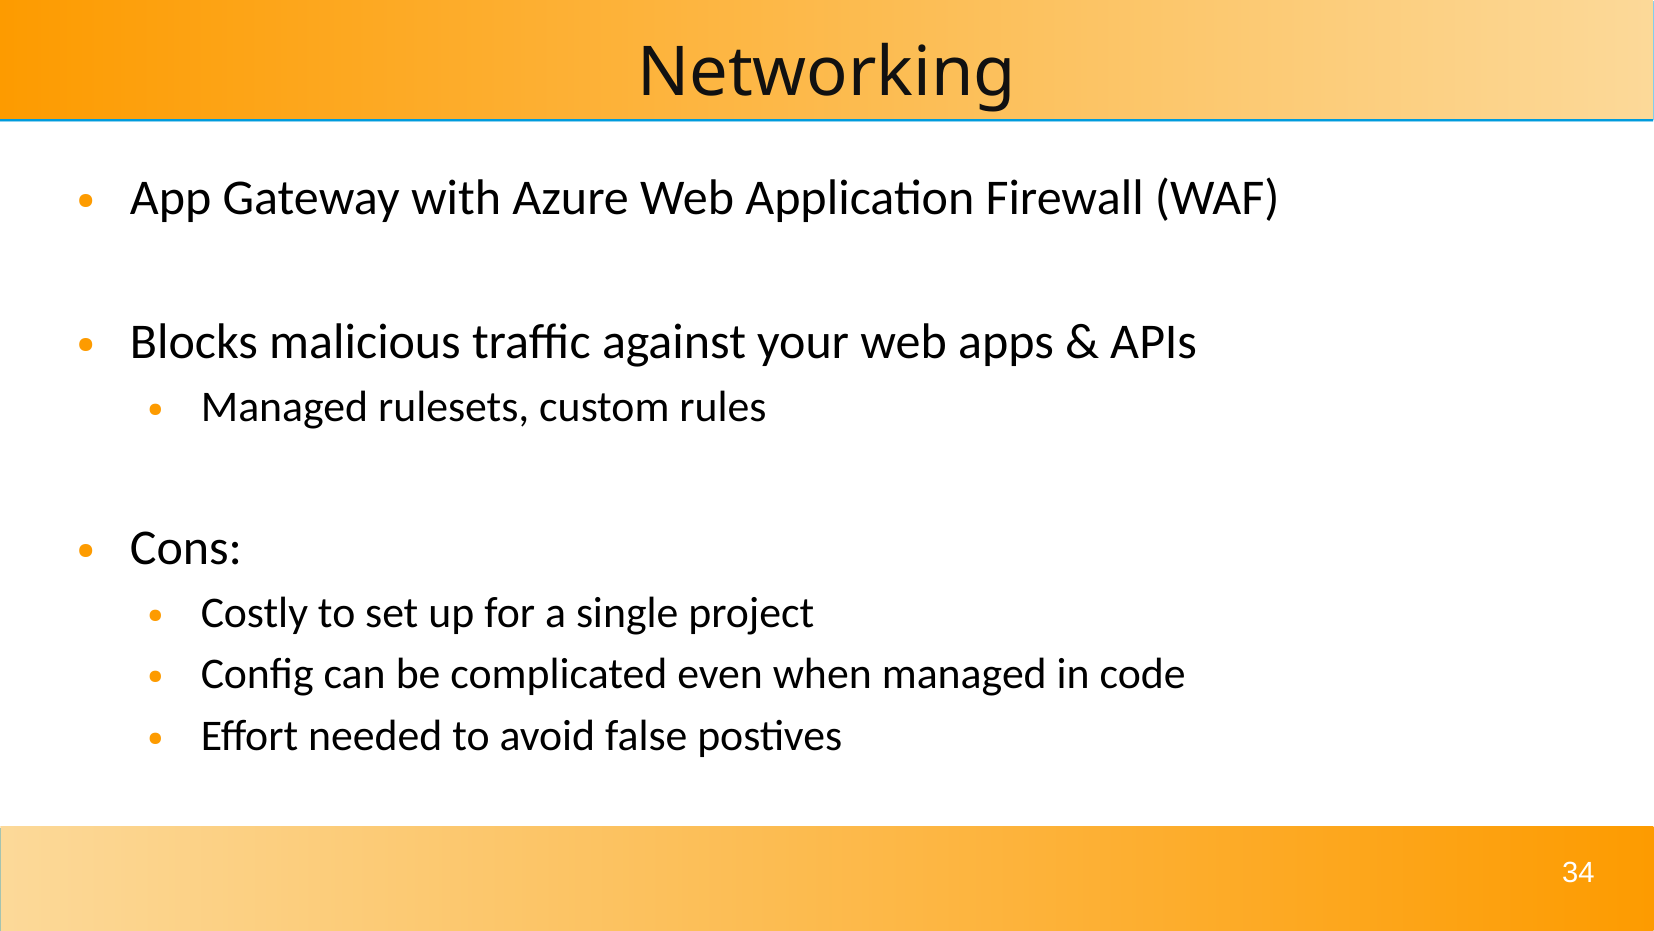

# Networking
App Gateway with Azure Web Application Firewall (WAF)
Blocks malicious traffic against your web apps & APIs
Managed rulesets, custom rules
Cons:
Costly to set up for a single project
Config can be complicated even when managed in code
Effort needed to avoid false postives
34